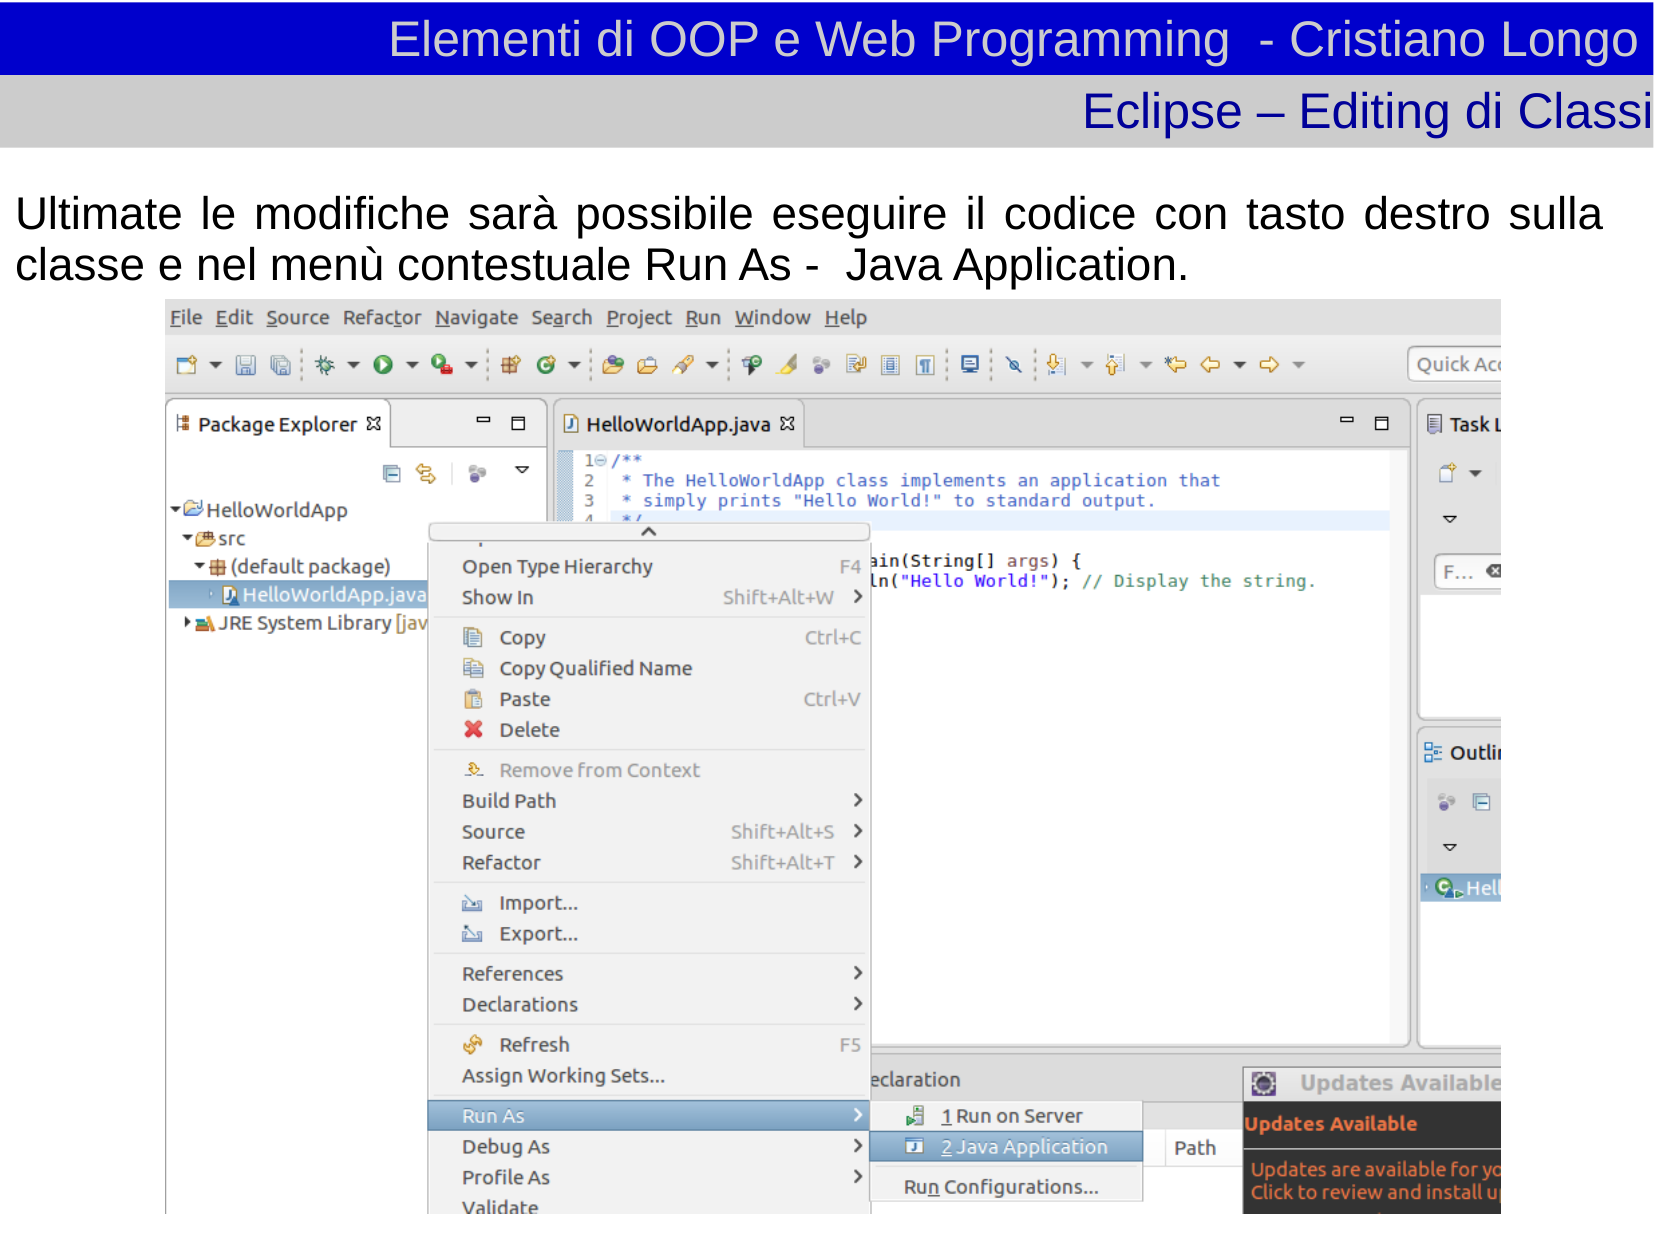

# Elementi di OOP e Web Programming - Cristiano Longo
Eclipse – Editing di Classi
Ultimate le modifiche sarà possibile eseguire il codice con tasto destro sulla classe e nel menù contestuale Run As - Java Application.